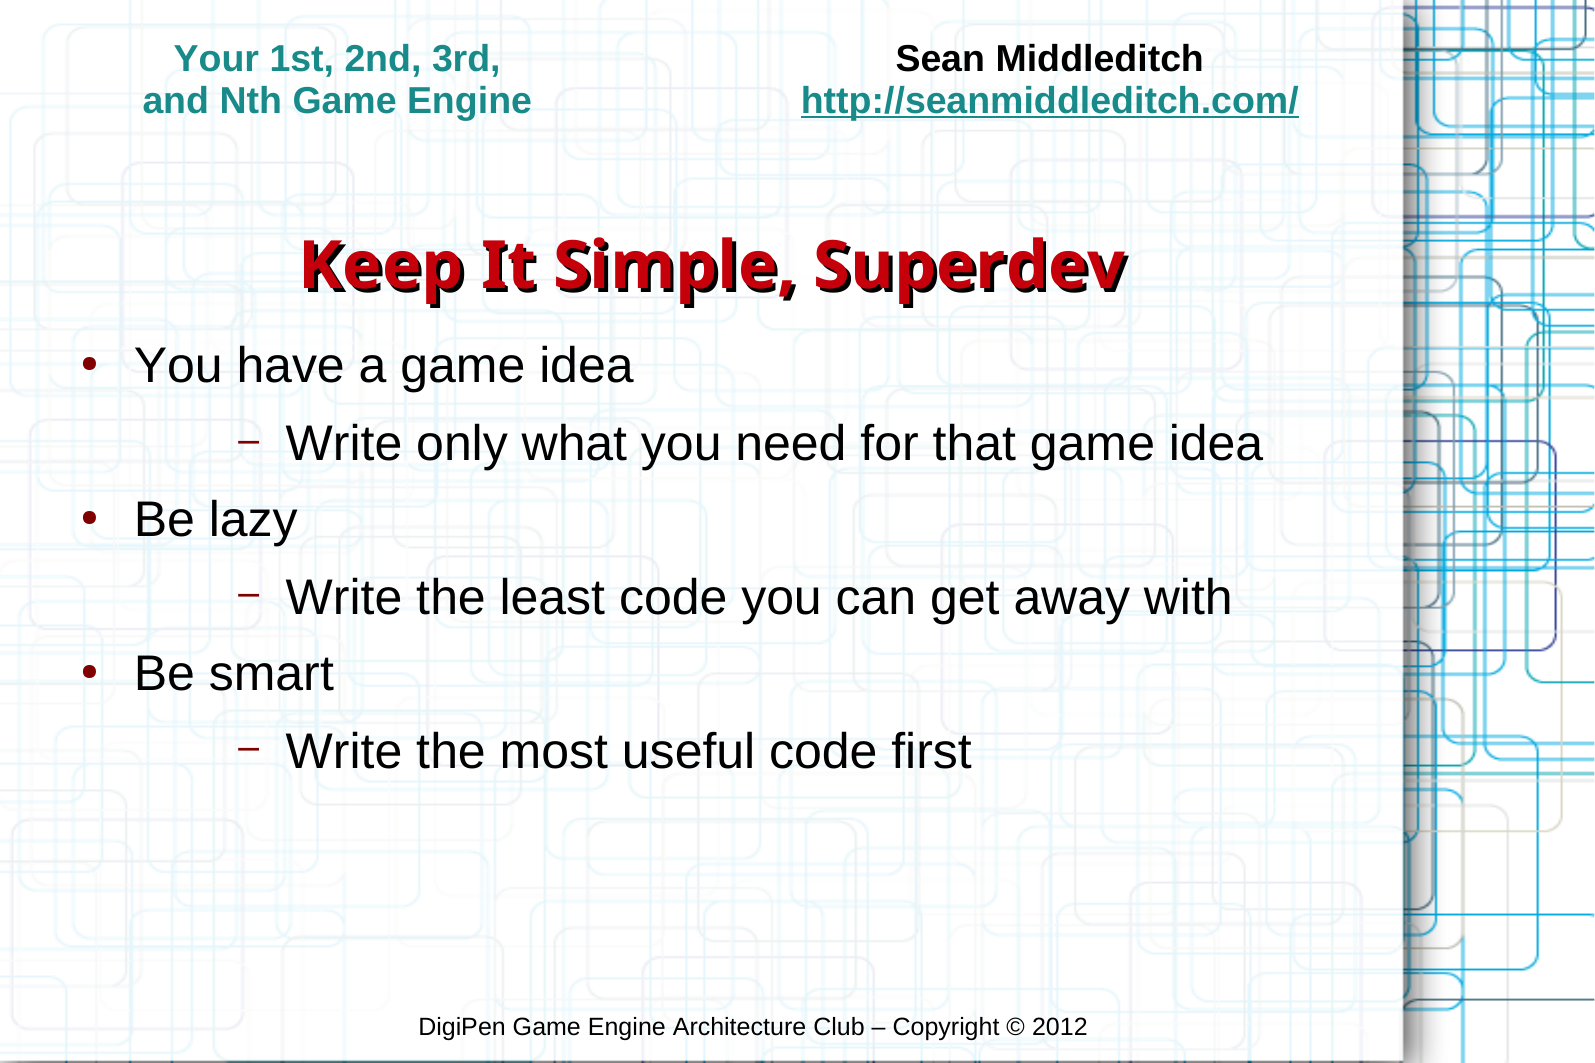

Your 1st, 2nd, 3rd,
and Nth Game Engine
Sean Middleditch
http://seanmiddleditch.com/
Keep It Simple, Superdev
# You have a game idea
Write only what you need for that game idea
Be lazy
Write the least code you can get away with
Be smart
Write the most useful code first
DigiPen Game Engine Architecture Club – Copyright © 2012